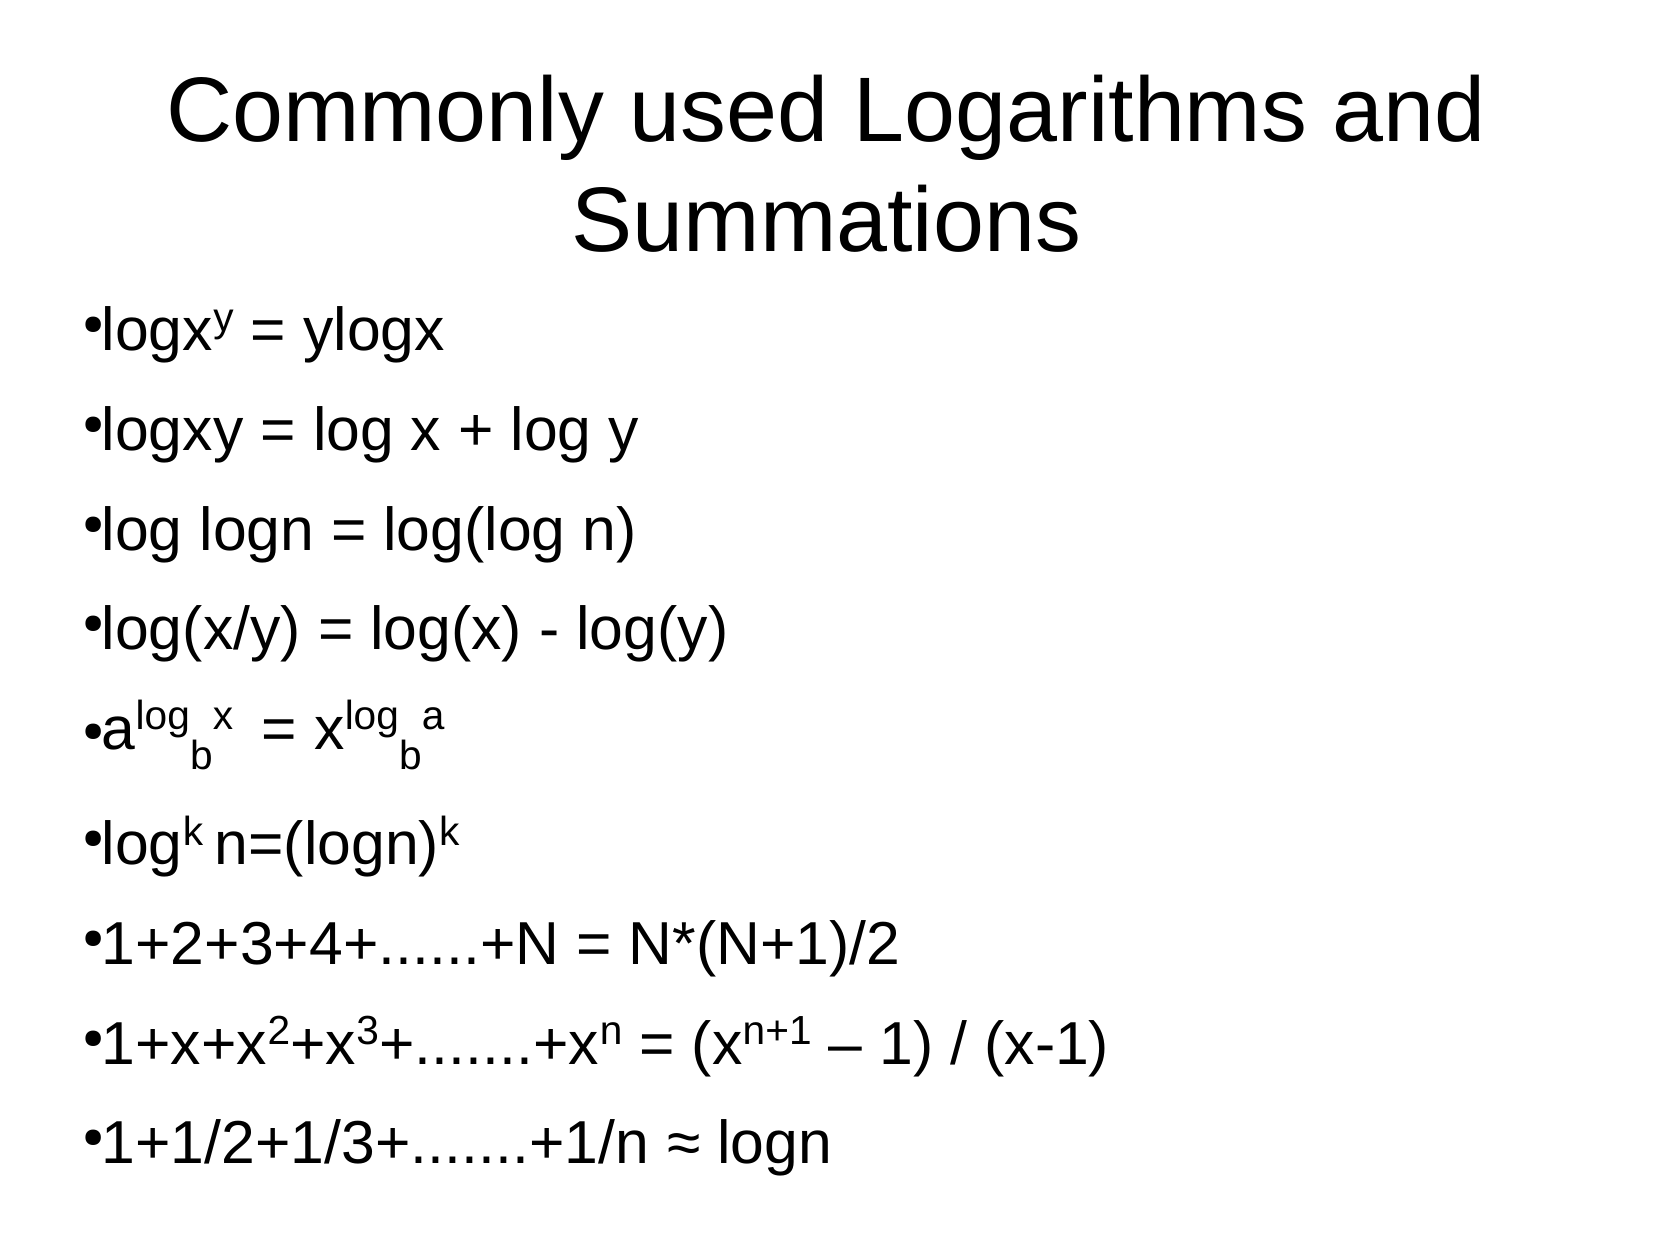

# Commonly used Logarithms and Summations
logxy = ylogx
logxy = log x + log y
log logn = log(log n)
log(x/y) = log(x) - log(y)
alogbx = xlogba
logk n=(logn)k
1+2+3+4+......+N = N*(N+1)/2
1+x+x2+x3+.......+xn = (xn+1 – 1) / (x-1)
1+1/2+1/3+.......+1/n ≈ logn